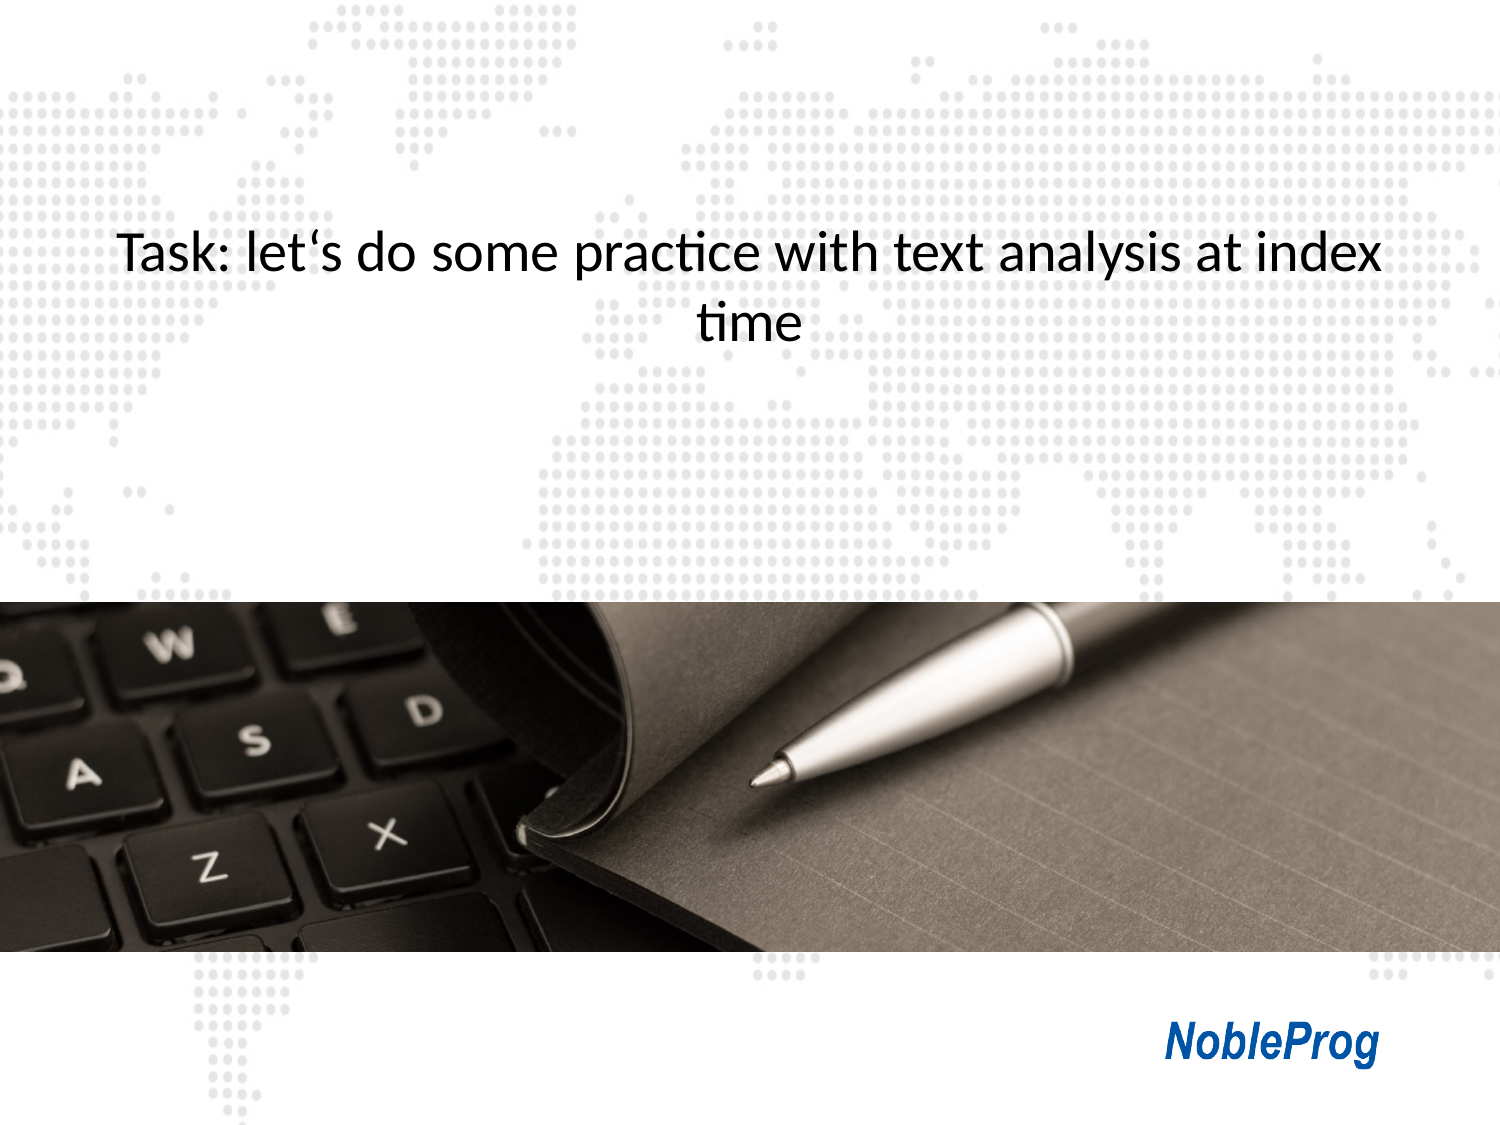

# Task: let‘s do some practice with text analysis at index time